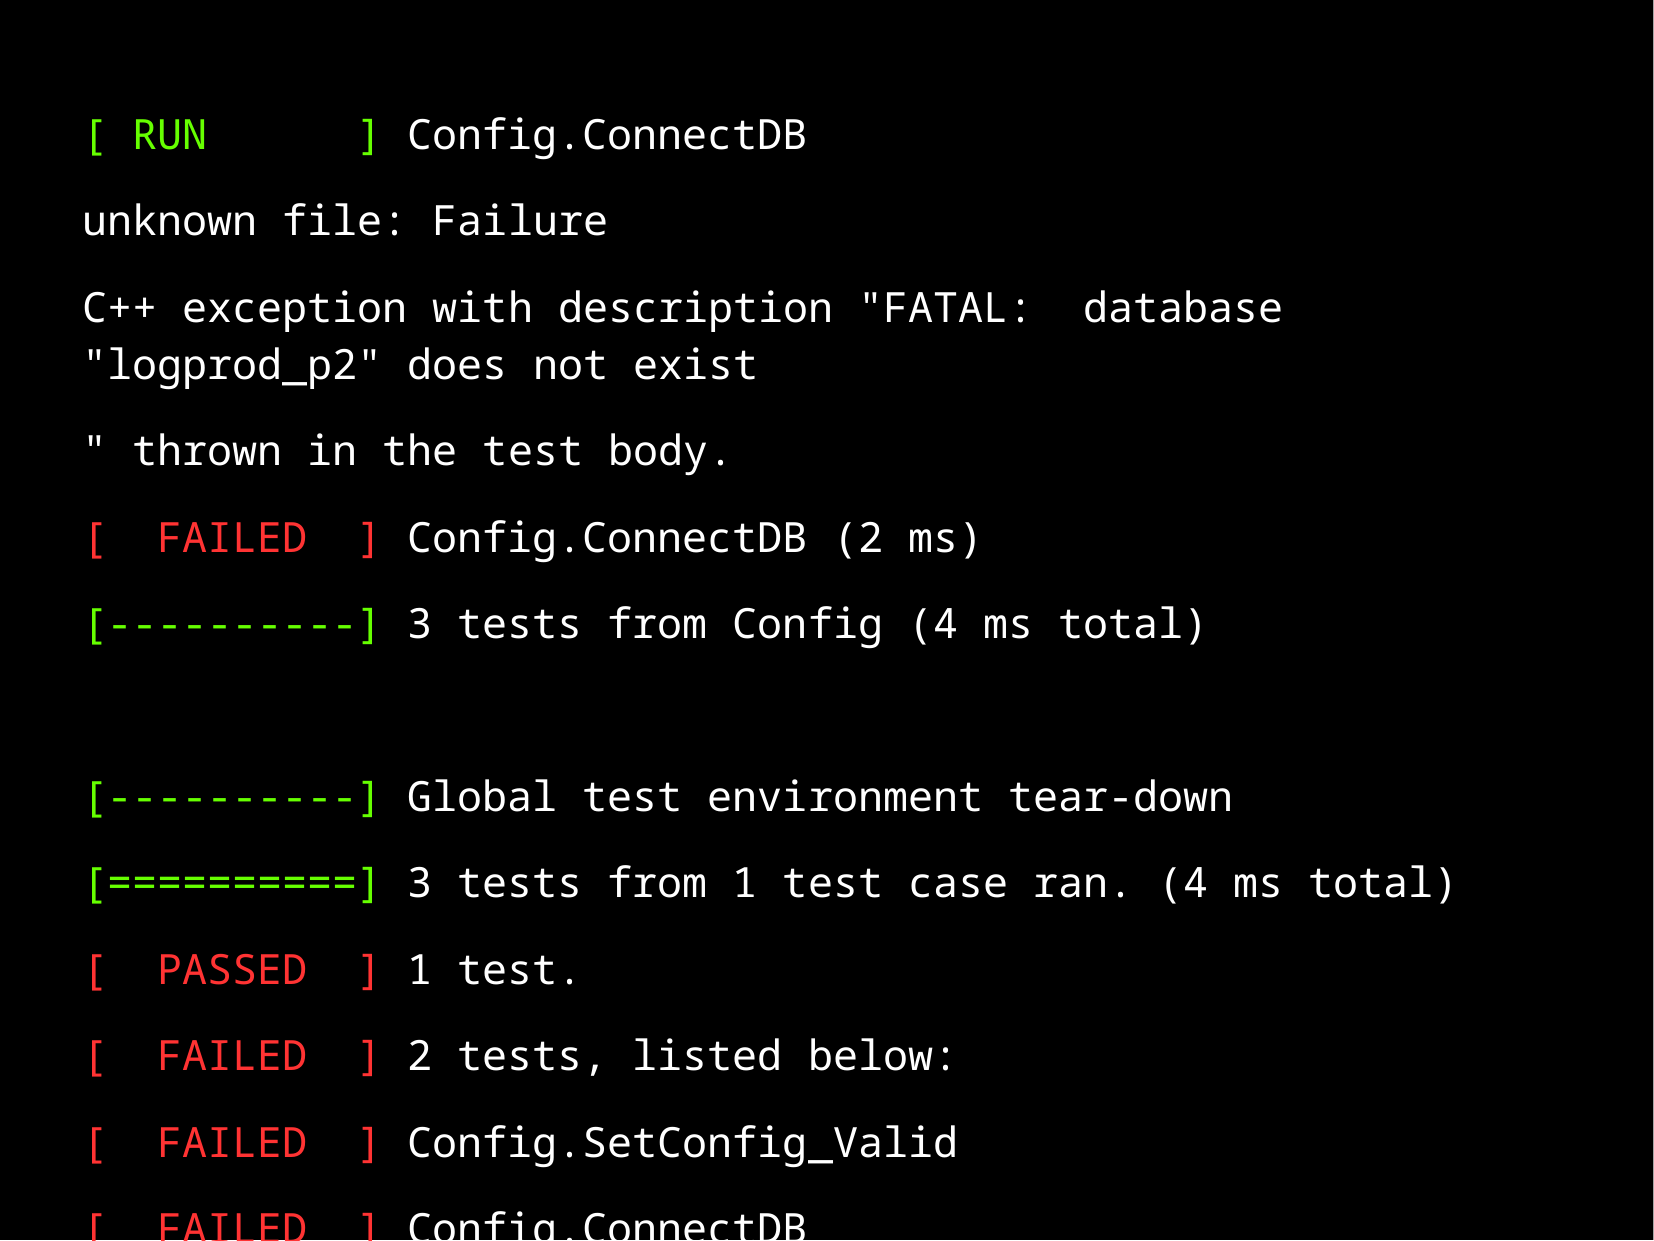

# [ RUN ] Config.ConnectDB
unknown file: Failure
C++ exception with description "FATAL: database "logprod_p2" does not exist
" thrown in the test body.
[ FAILED ] Config.ConnectDB (2 ms)
[----------] 3 tests from Config (4 ms total)
[----------] Global test environment tear-down
[==========] 3 tests from 1 test case ran. (4 ms total)
[ PASSED ] 1 test.
[ FAILED ] 2 tests, listed below:
[ FAILED ] Config.SetConfig_Valid
[ FAILED ] Config.ConnectDB
 2 FAILED TESTS